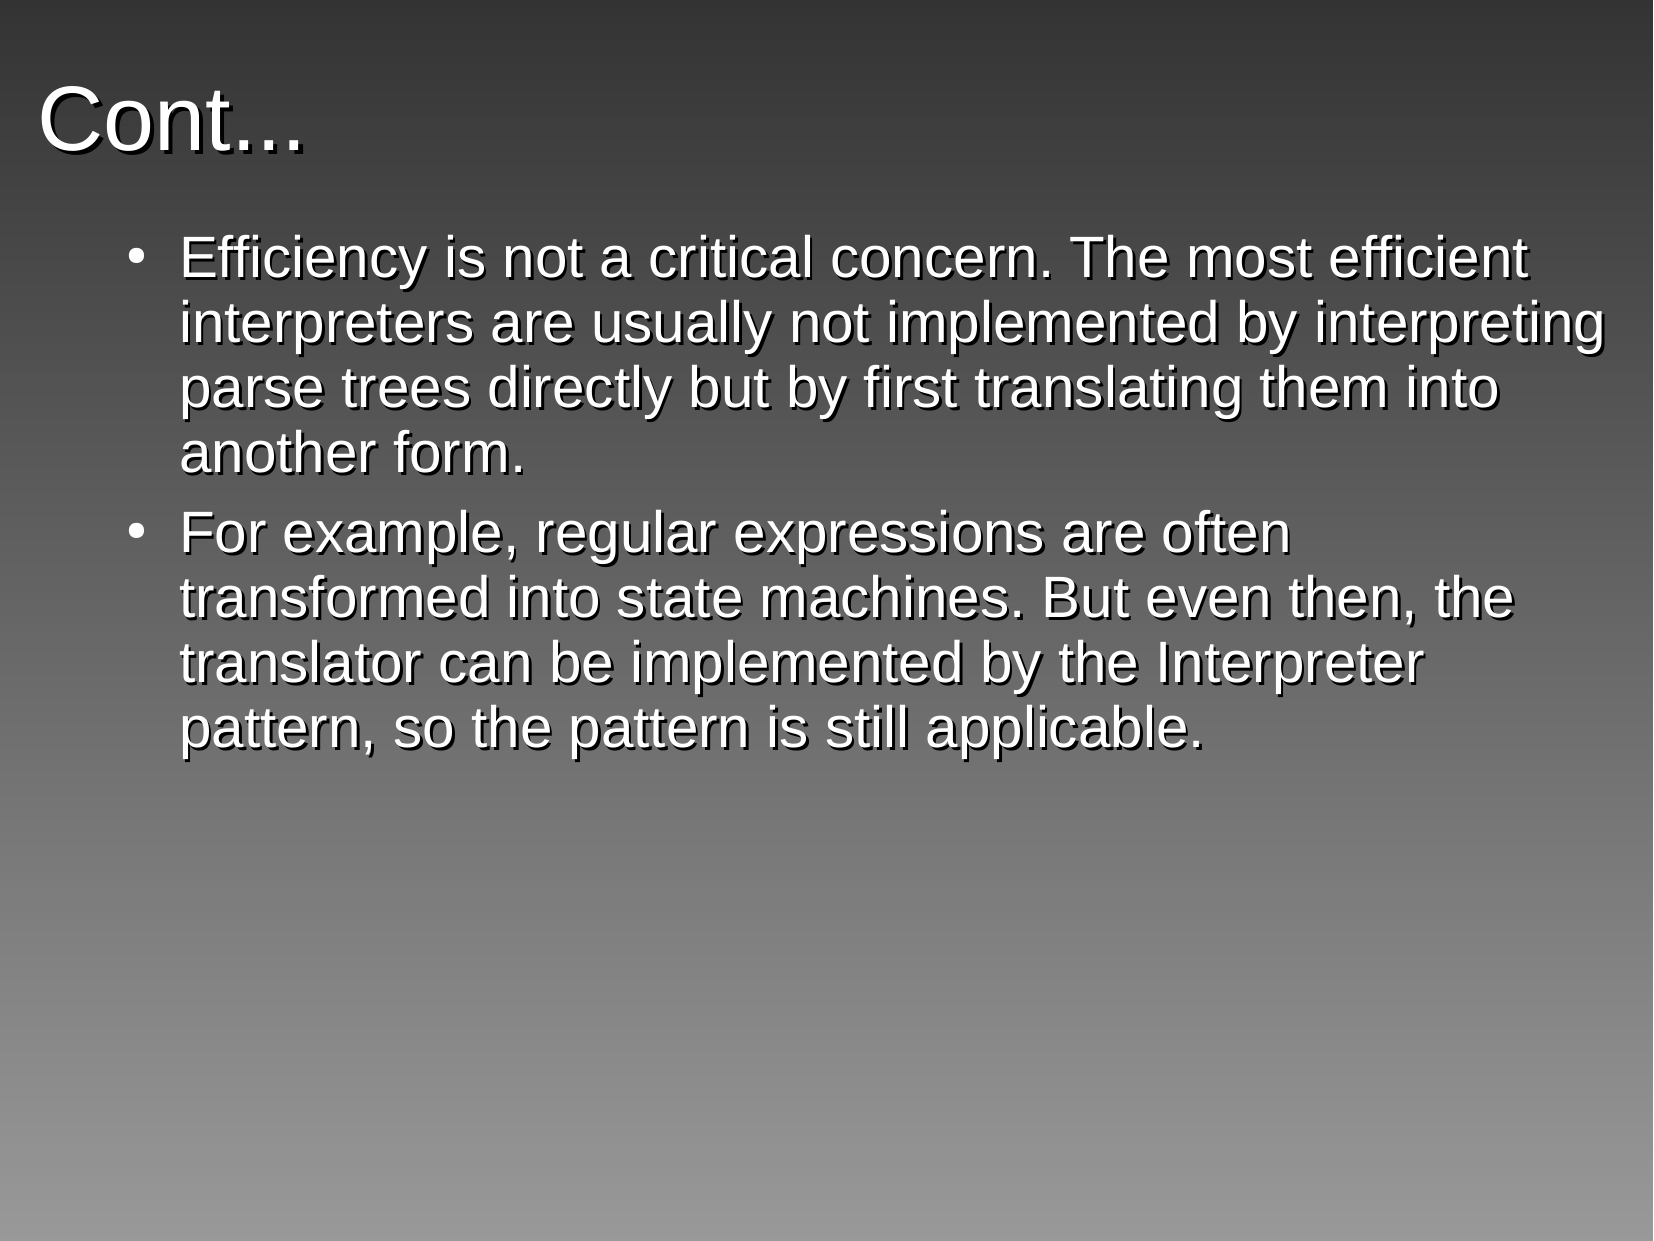

# Cont...
Efficiency is not a critical concern. The most efficient interpreters are usually not implemented by interpreting parse trees directly but by first translating them into another form.
For example, regular expressions are often transformed into state machines. But even then, the translator can be implemented by the Interpreter pattern, so the pattern is still applicable.